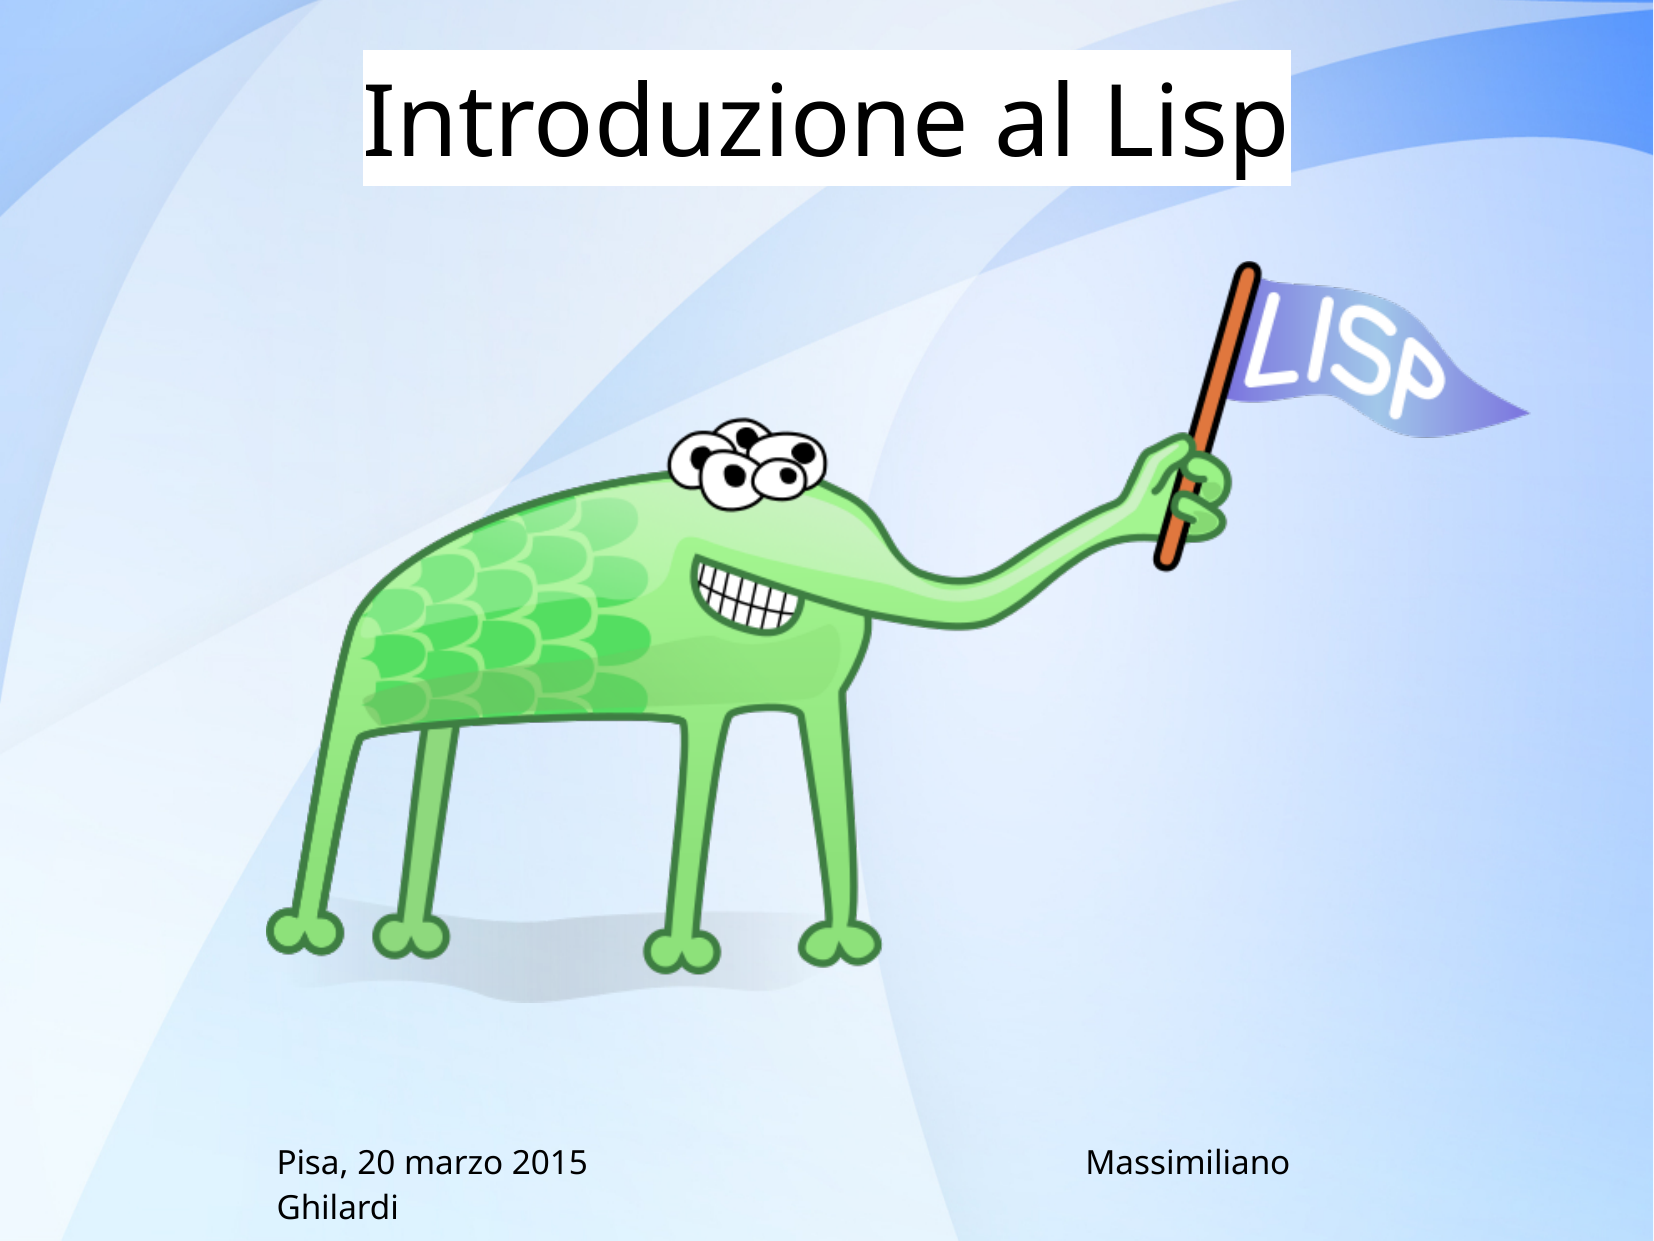

# Introduzione al Lisp
Pisa, 20 marzo 2015 Massimiliano Ghilardi